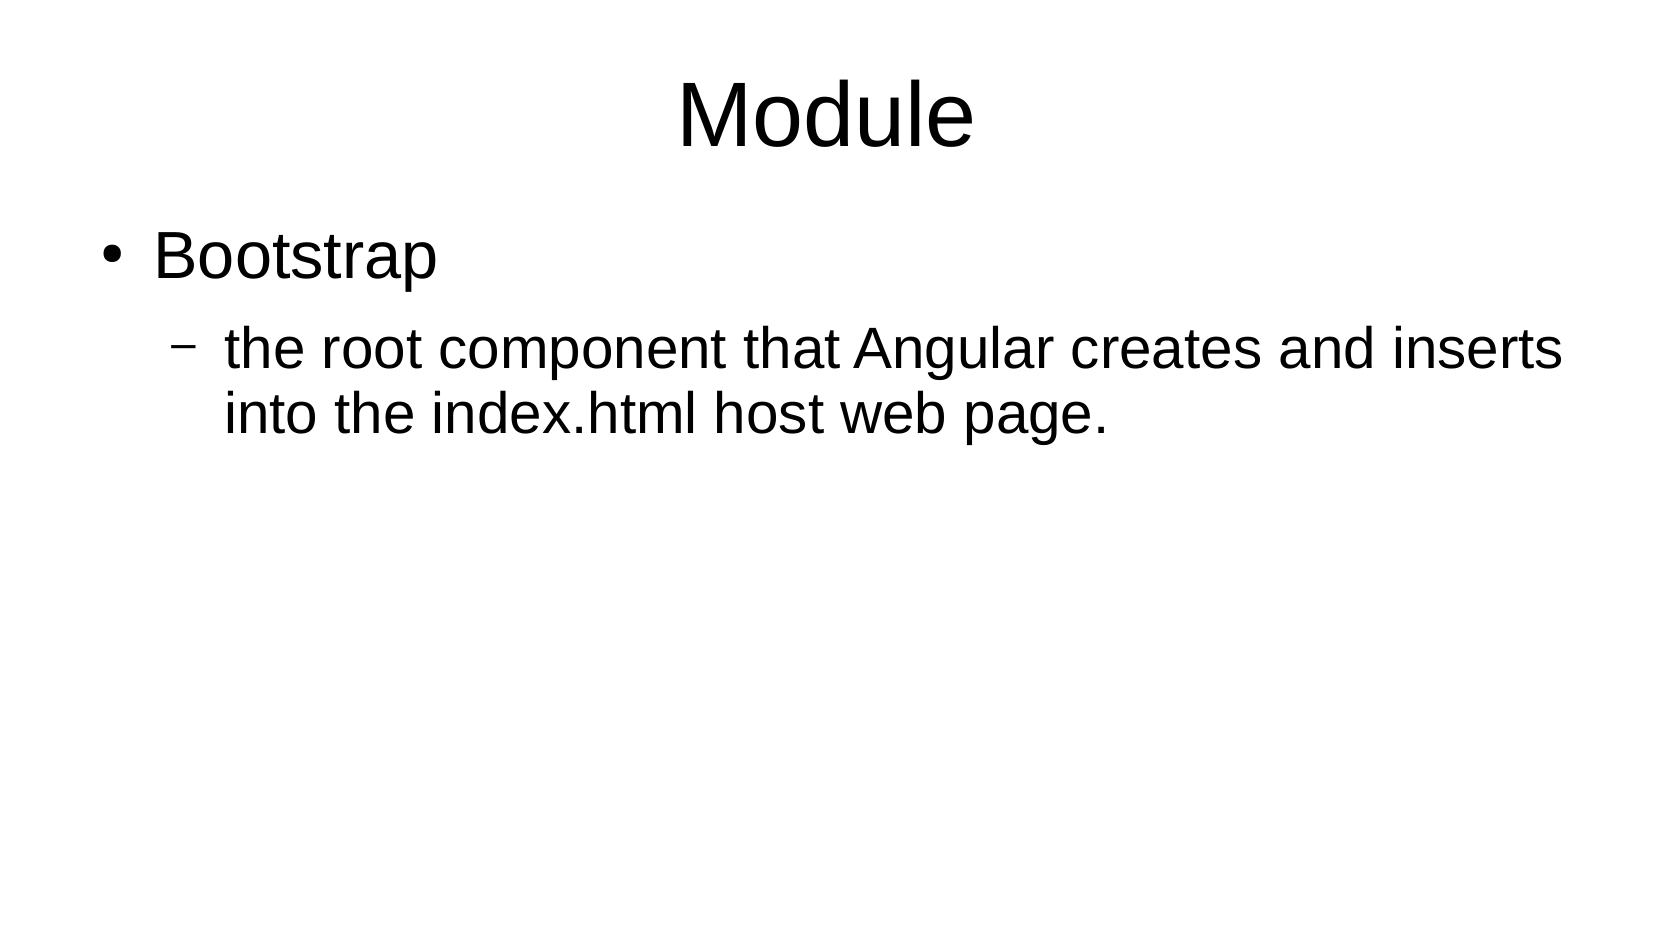

# Module
Bootstrap
the root component that Angular creates and inserts into the index.html host web page.